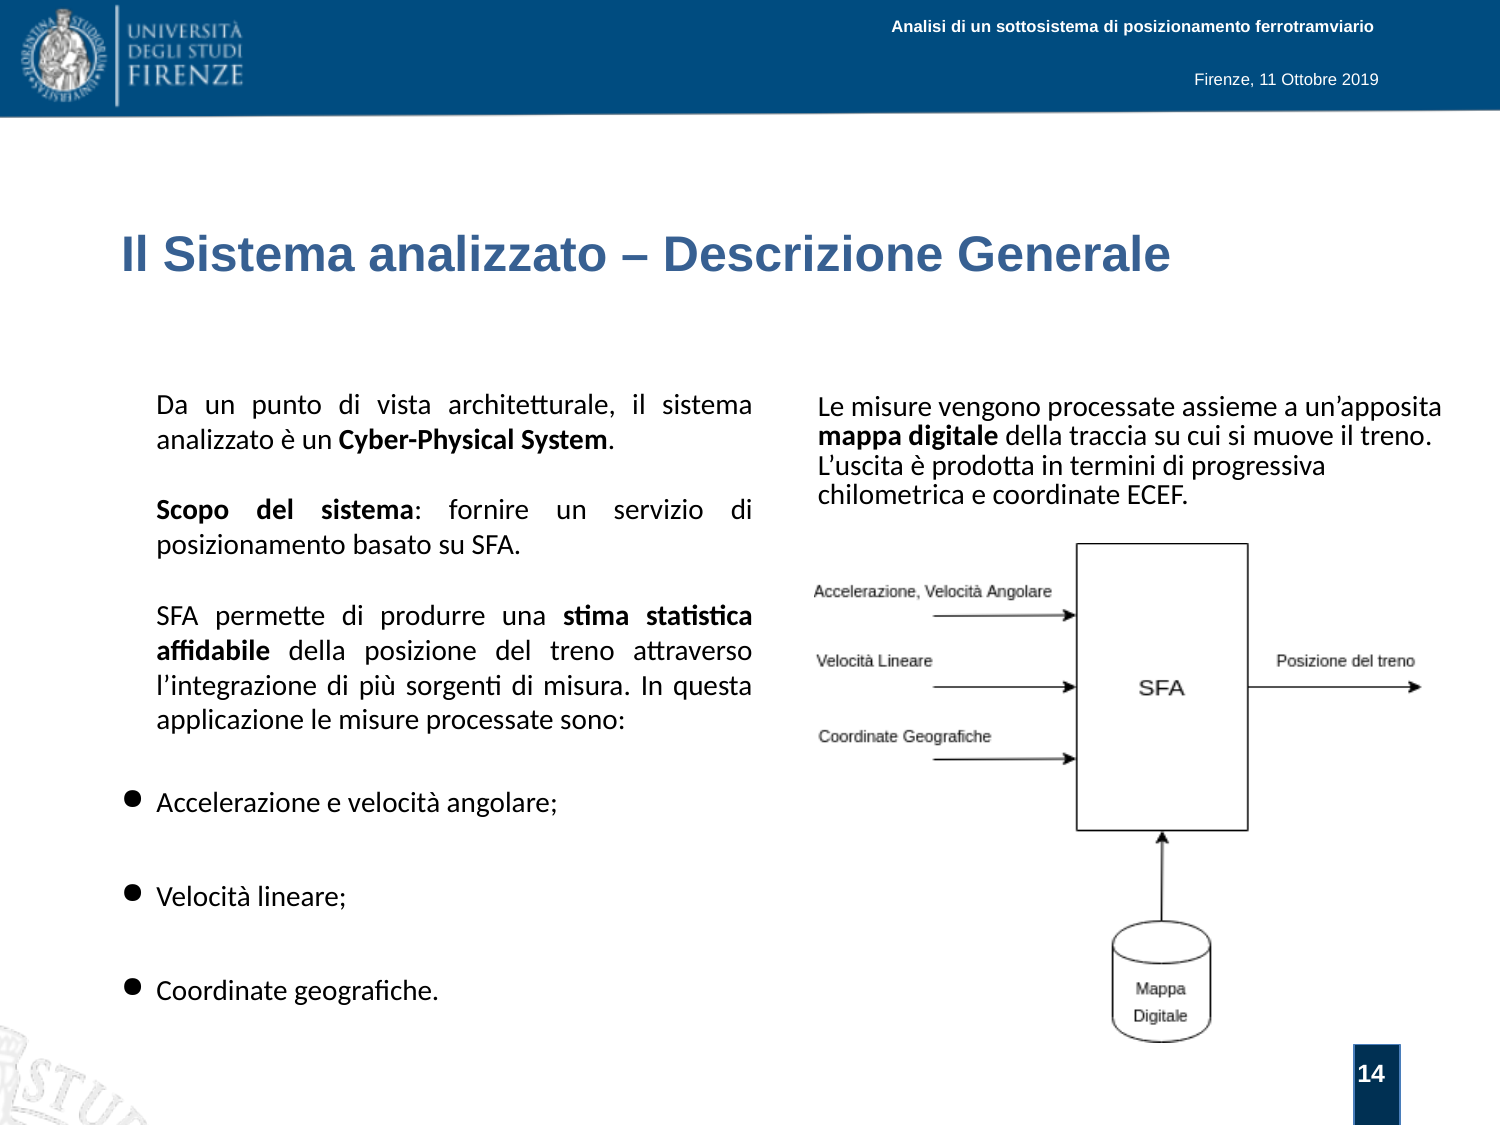

Analisi di un sottosistema di posizionamento ferrotramviario
Firenze, 11 Ottobre 2019
Il Sistema analizzato – Descrizione Generale
Da un punto di vista architetturale, il sistema analizzato è un Cyber-Physical System.
Scopo del sistema: fornire un servizio di posizionamento basato su SFA.
SFA permette di produrre una stima statistica affidabile della posizione del treno attraverso l’integrazione di più sorgenti di misura. In questa applicazione le misure processate sono:
Accelerazione e velocità angolare;
Velocità lineare;
Coordinate geografiche.
Le misure vengono processate assieme a un’apposita mappa digitale della traccia su cui si muove il treno.
L’uscita è prodotta in termini di progressiva chilometrica e coordinate ECEF.